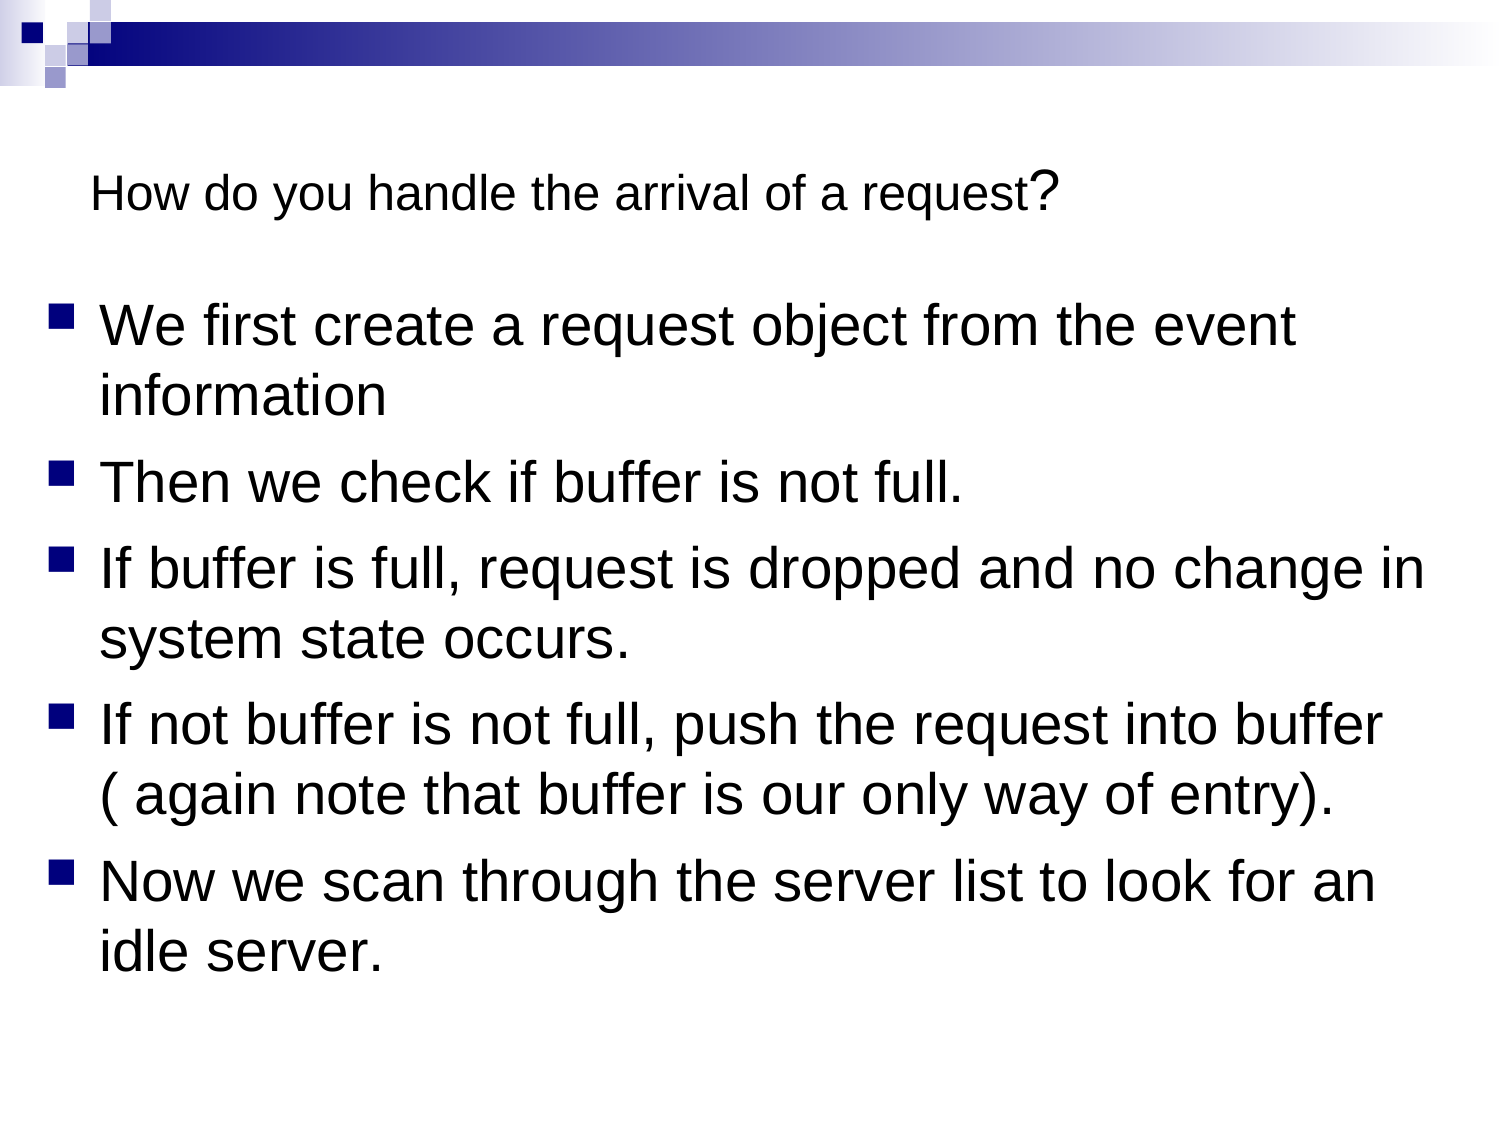

# How do you handle the arrival of a request?
We first create a request object from the event information
Then we check if buffer is not full.
If buffer is full, request is dropped and no change in system state occurs.
If not buffer is not full, push the request into buffer ( again note that buffer is our only way of entry).
Now we scan through the server list to look for an idle server.